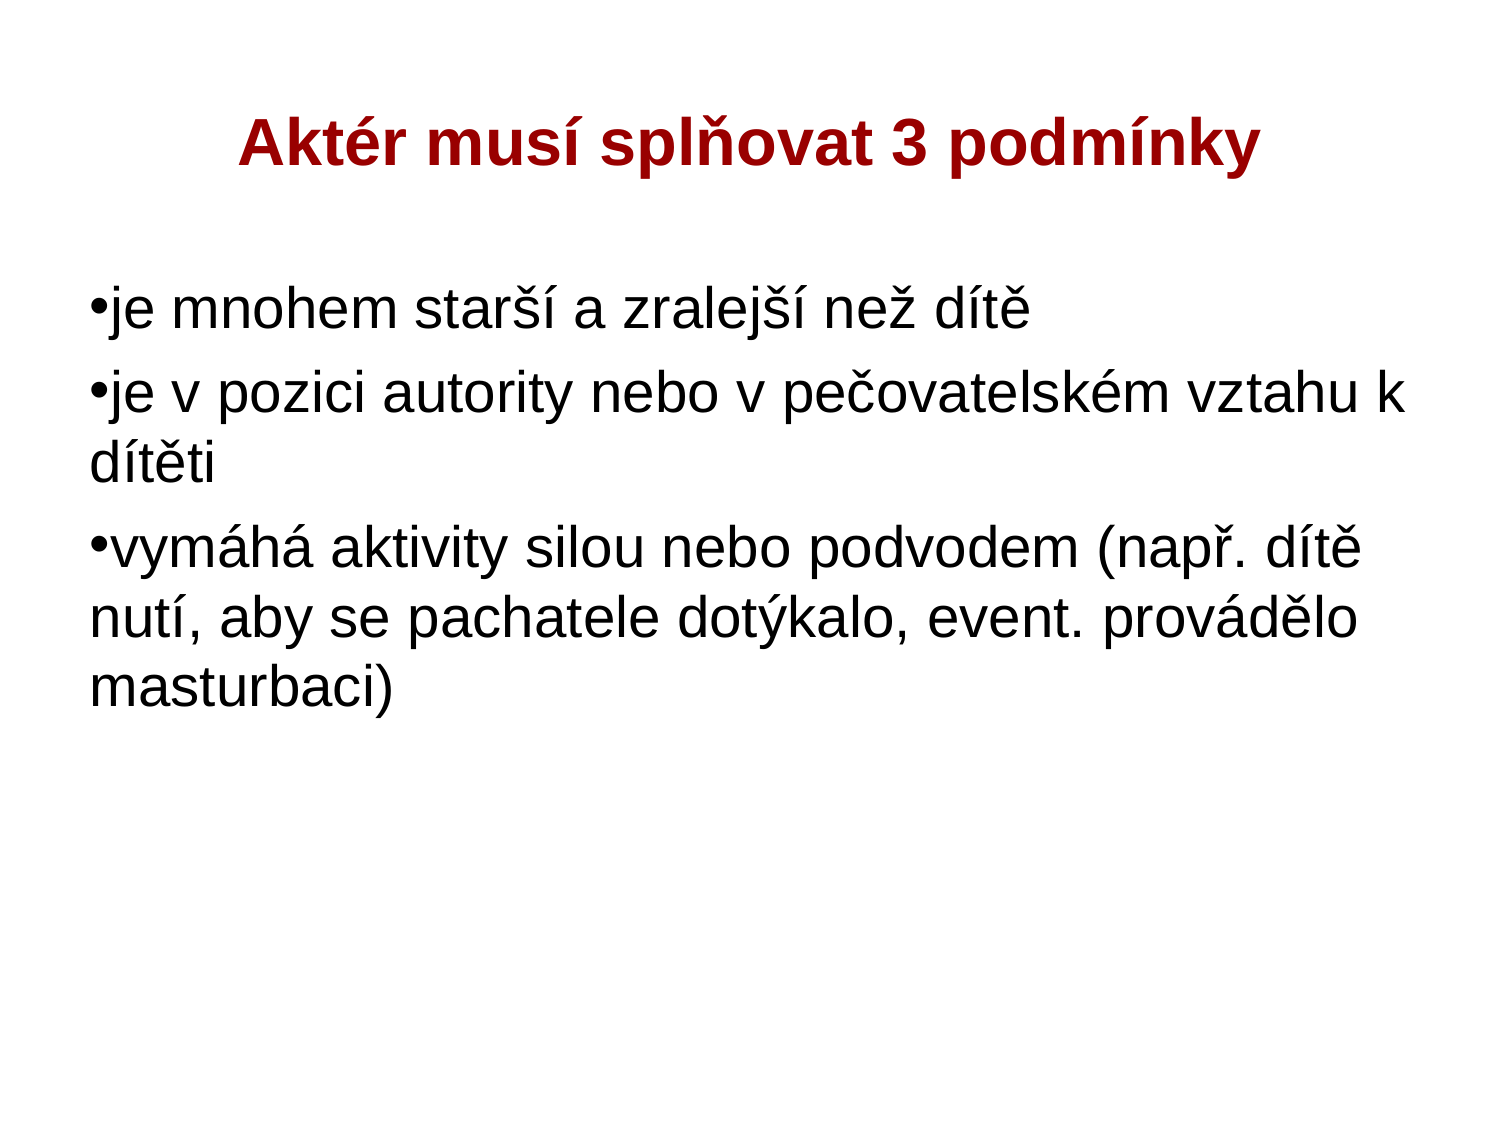

# Aktér musí splňovat 3 podmínky
je mnohem starší a zralejší než dítě
je v pozici autority nebo v pečovatelském vztahu k dítěti
vymáhá aktivity silou nebo podvodem (např. dítě nutí, aby se pachatele dotýkalo, event. provádělo masturbaci)